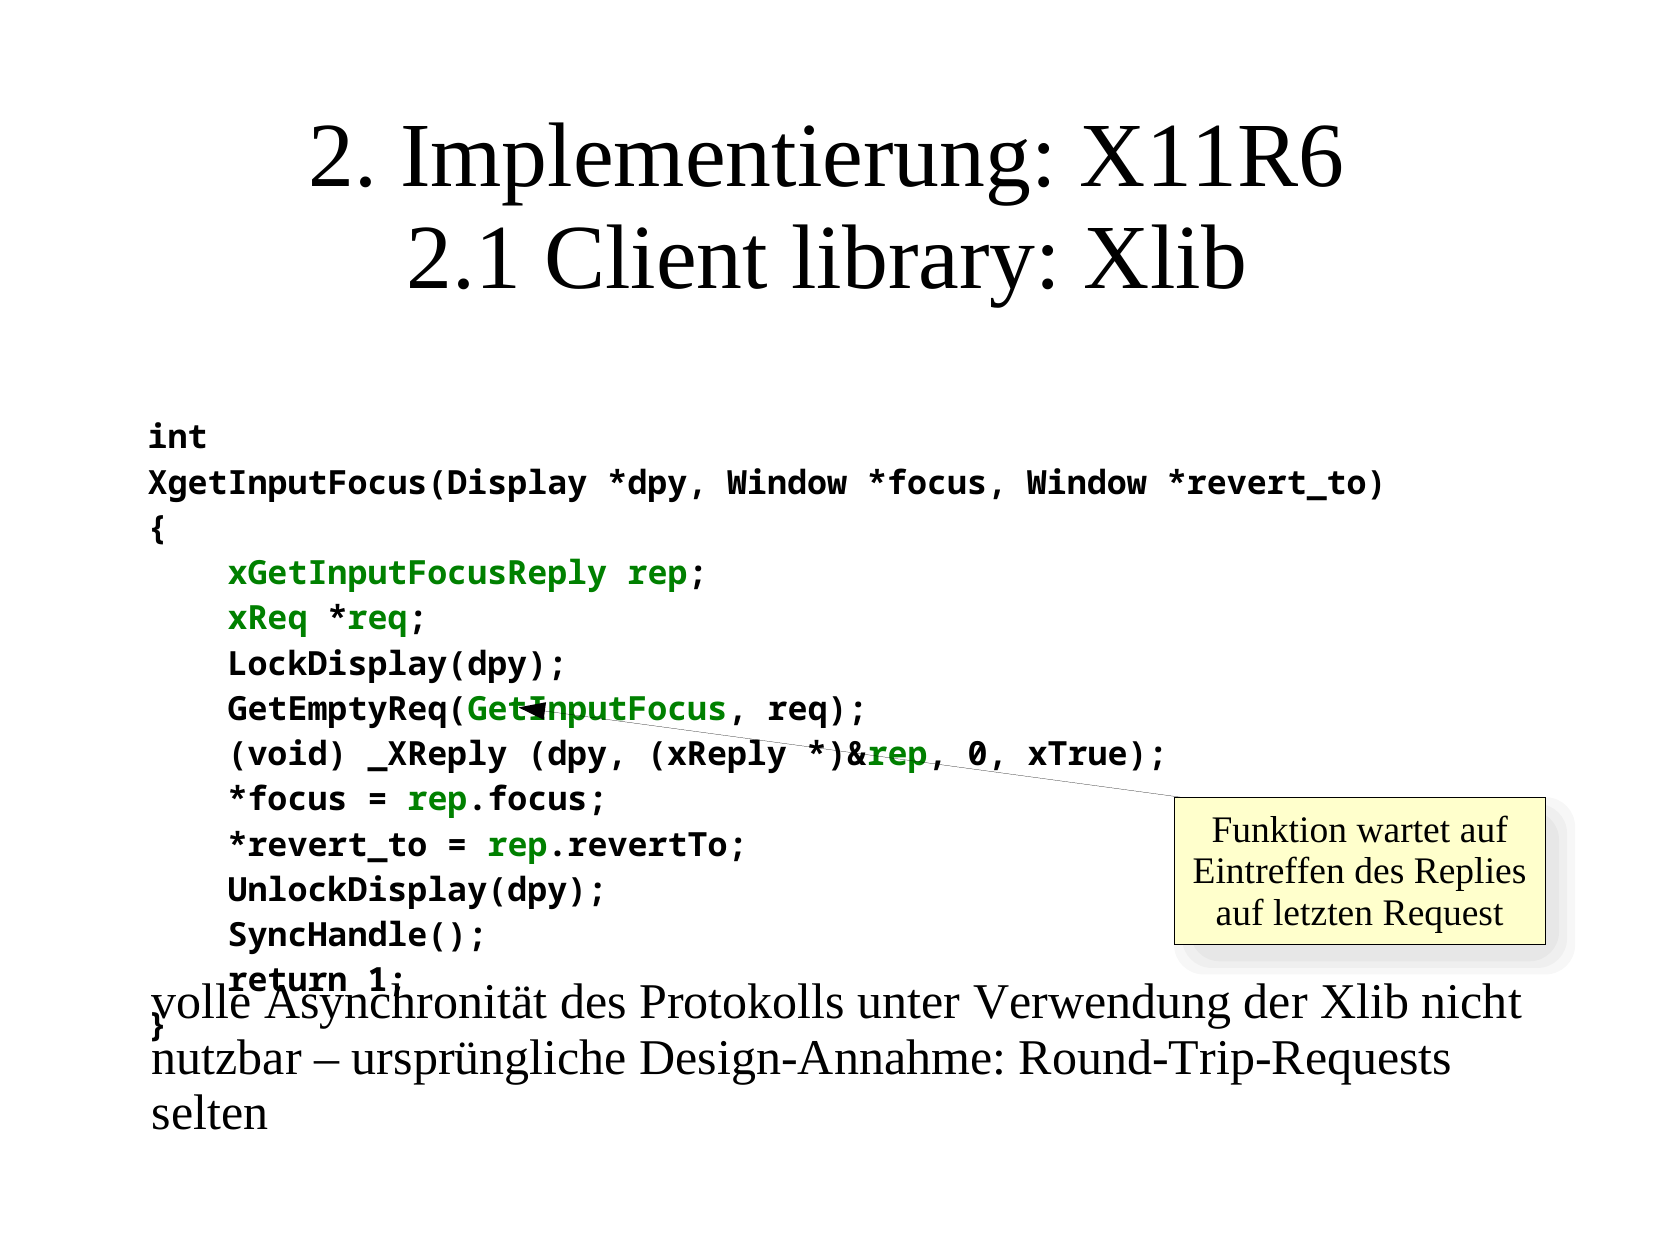

# 2. Implementierung: X11R6 2.1 Client library: Xlib
int
XgetInputFocus(Display *dpy, Window *focus, Window *revert_to)
{
 xGetInputFocusReply rep;
 xReq *req;
 LockDisplay(dpy);
 GetEmptyReq(GetInputFocus, req);
 (void) _XReply (dpy, (xReply *)&rep, 0, xTrue);
 *focus = rep.focus;
 *revert_to = rep.revertTo;
 UnlockDisplay(dpy);
 SyncHandle();
 return 1;
}
Funktion wartet auf
Eintreffen des Replies
auf letzten Request
volle Asynchronität des Protokolls unter Verwendung der Xlib nicht nutzbar – ursprüngliche Design-Annahme: Round-Trip-Requests selten